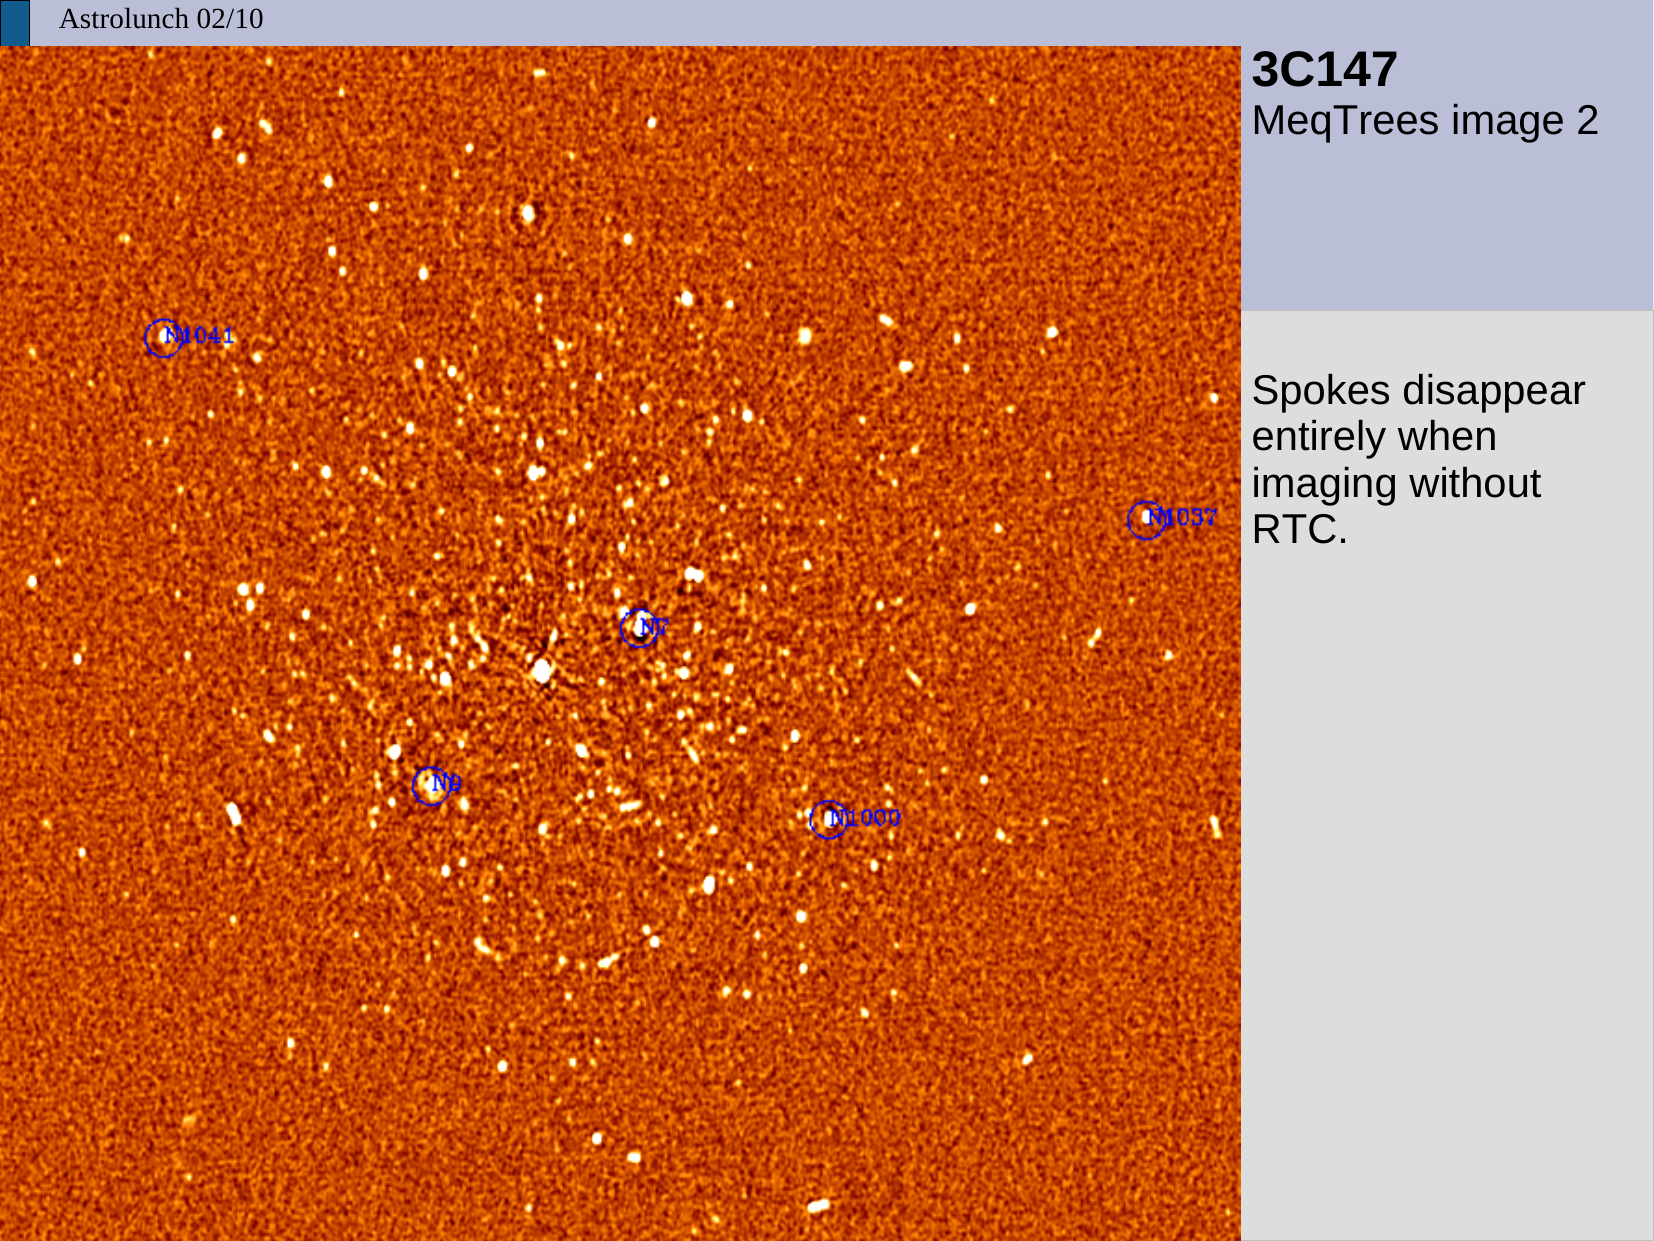

Astrolunch 02/10
3C147
MeqTrees image 2
Spokes disappear entirely when imaging without RTC.
#